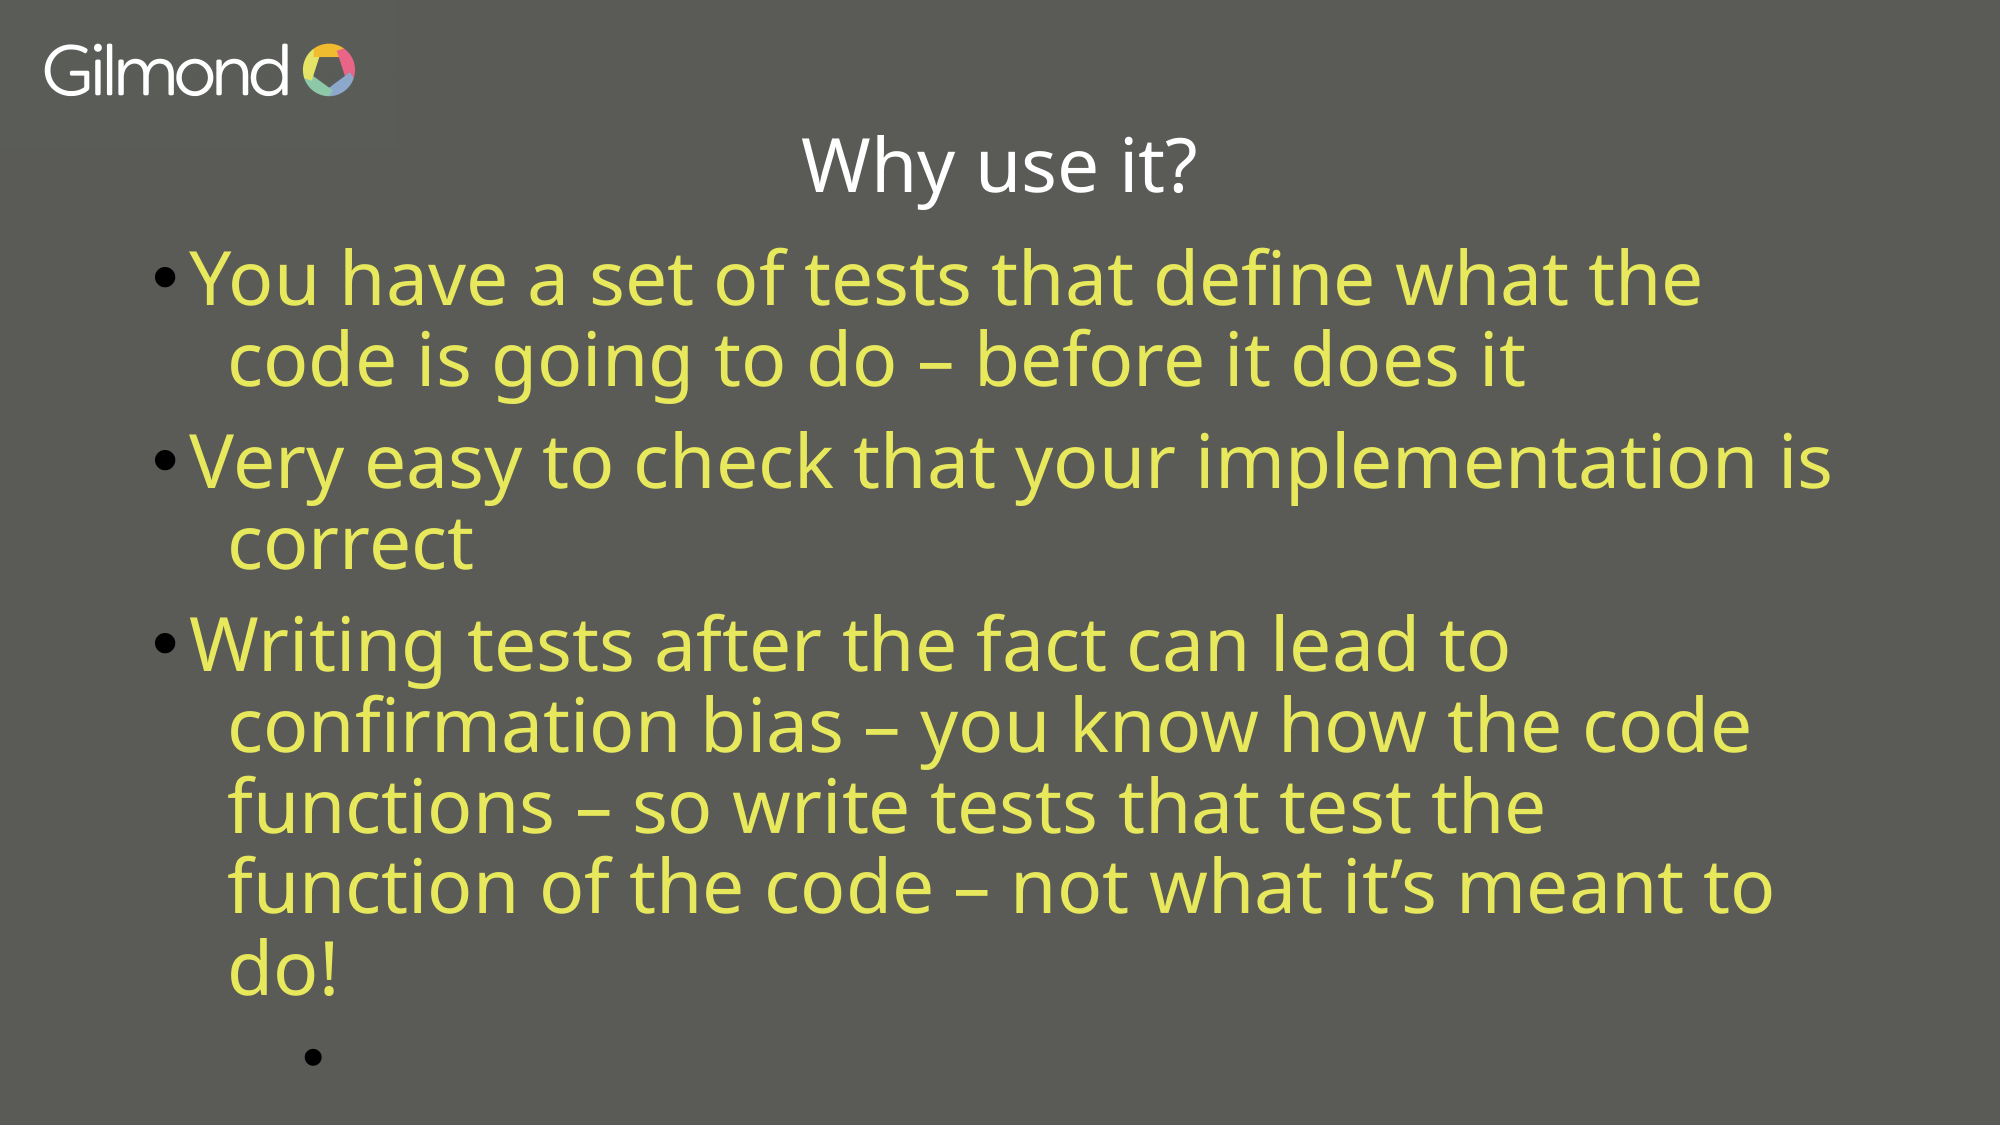

# Why use it?
You have a set of tests that define what the code is going to do – before it does it
Very easy to check that your implementation is correct
Writing tests after the fact can lead to confirmation bias – you know how the code functions – so write tests that test the function of the code – not what it’s meant to do!